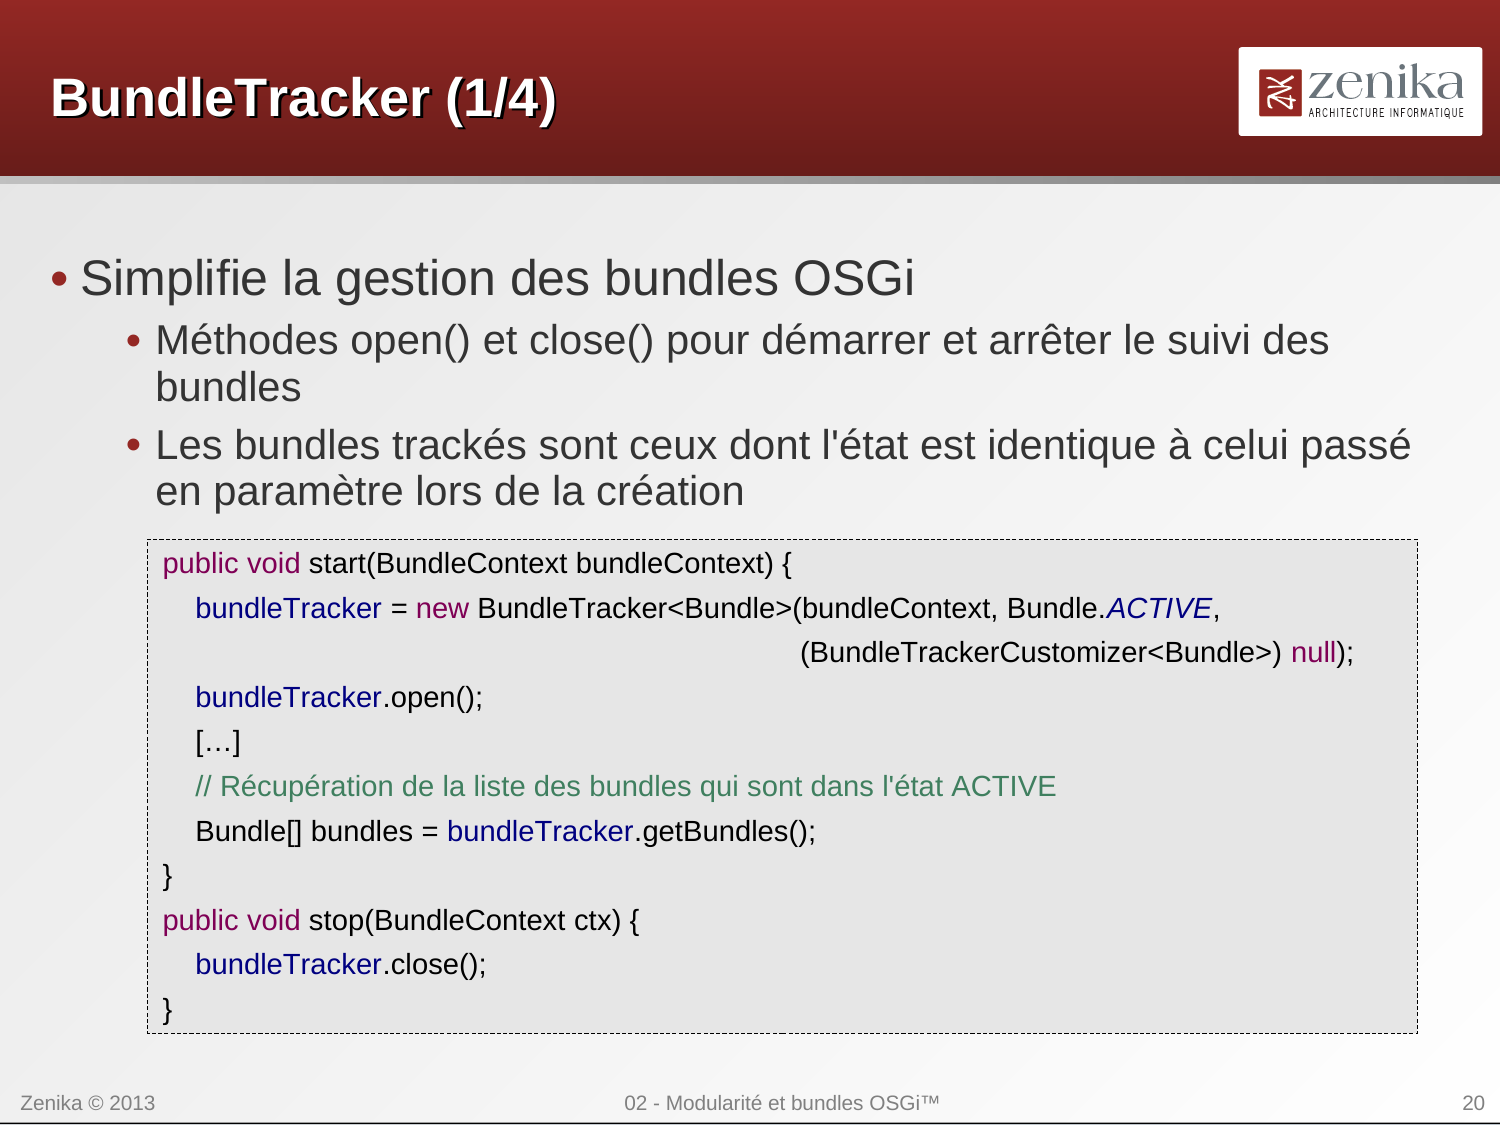

# BundleTracker (1/4)
Simplifie la gestion des bundles OSGi
Méthodes open() et close() pour démarrer et arrêter le suivi des bundles
Les bundles trackés sont ceux dont l'état est identique à celui passé en paramètre lors de la création
public void start(BundleContext bundleContext) {
 bundleTracker = new BundleTracker<Bundle>(bundleContext, Bundle.ACTIVE,
 				 (BundleTrackerCustomizer<Bundle>) null);
 bundleTracker.open();
 […]
 // Récupération de la liste des bundles qui sont dans l'état ACTIVE
 Bundle[] bundles = bundleTracker.getBundles();
}
public void stop(BundleContext ctx) {
 bundleTracker.close();
}